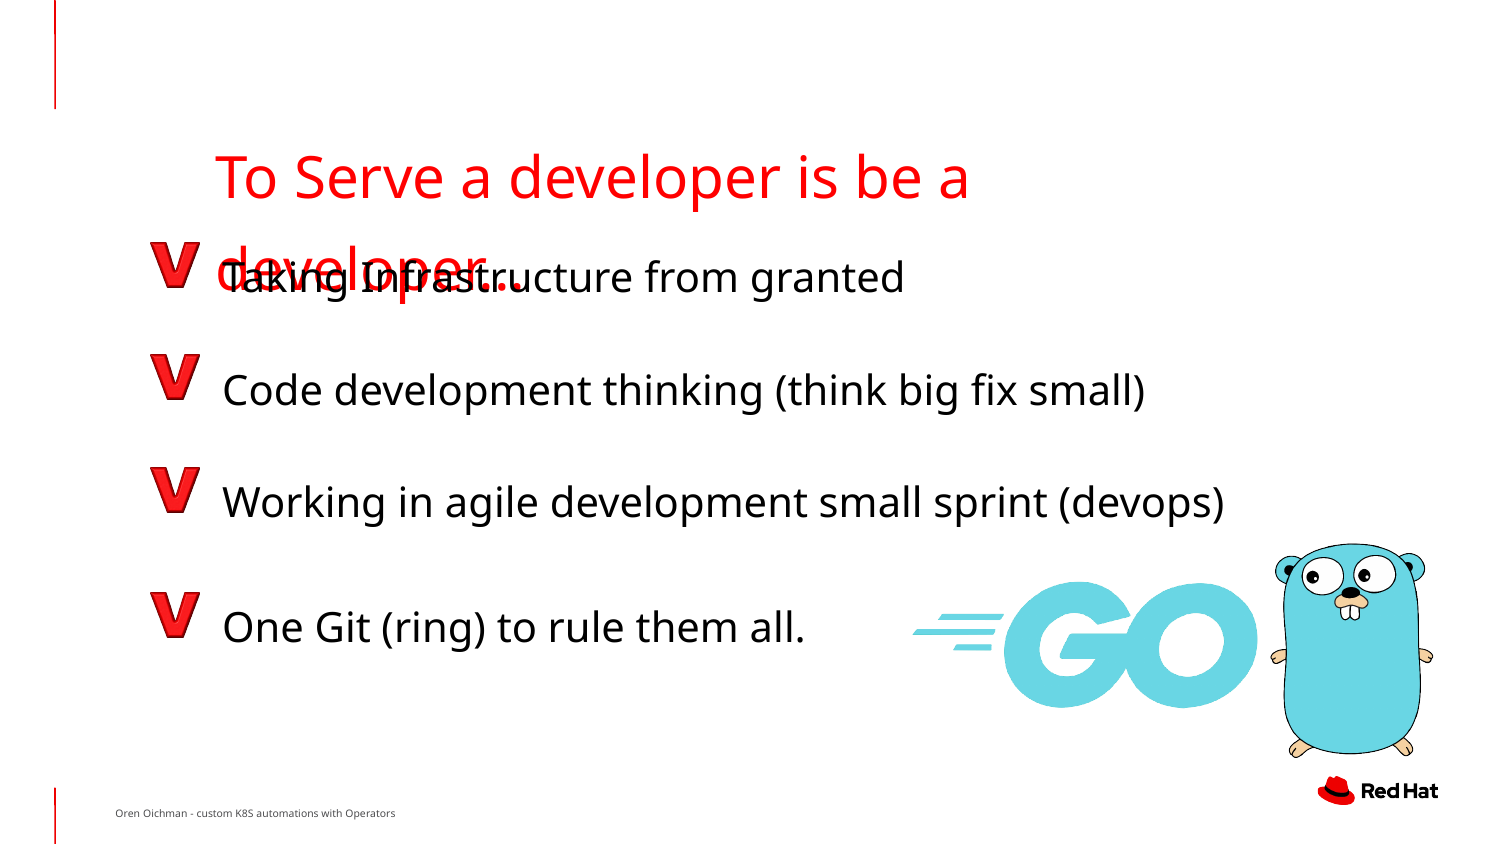

# To Serve a developer is be a developer...
Taking Infrastructure from granted
Code development thinking (think big fix small)
Working in agile development small sprint (devops)
One Git (ring) to rule them all.
Oren Oichman - custom K8S automations with Operators